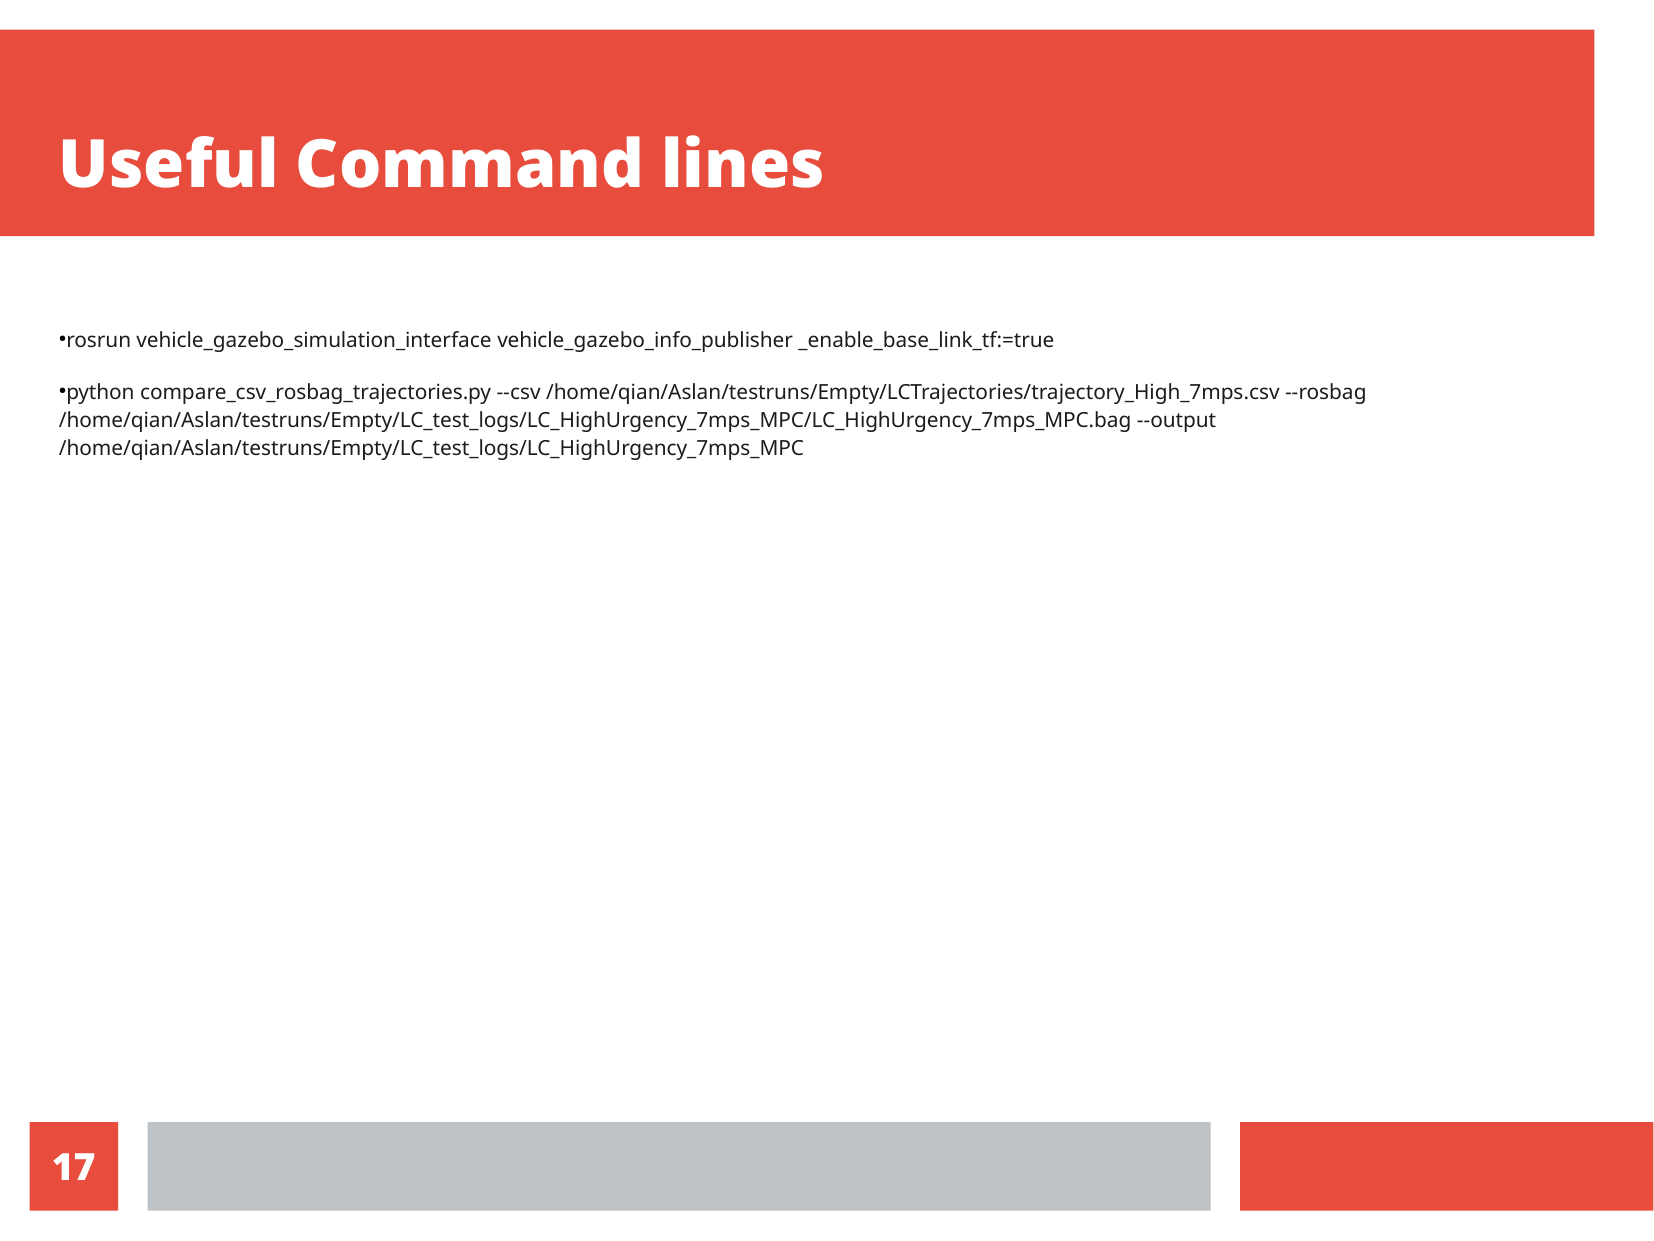

# Useful Command lines
rosrun vehicle_gazebo_simulation_interface vehicle_gazebo_info_publisher _enable_base_link_tf:=true
python compare_csv_rosbag_trajectories.py --csv /home/qian/Aslan/testruns/Empty/LCTrajectories/trajectory_High_7mps.csv --rosbag /home/qian/Aslan/testruns/Empty/LC_test_logs/LC_HighUrgency_7mps_MPC/LC_HighUrgency_7mps_MPC.bag --output /home/qian/Aslan/testruns/Empty/LC_test_logs/LC_HighUrgency_7mps_MPC
17